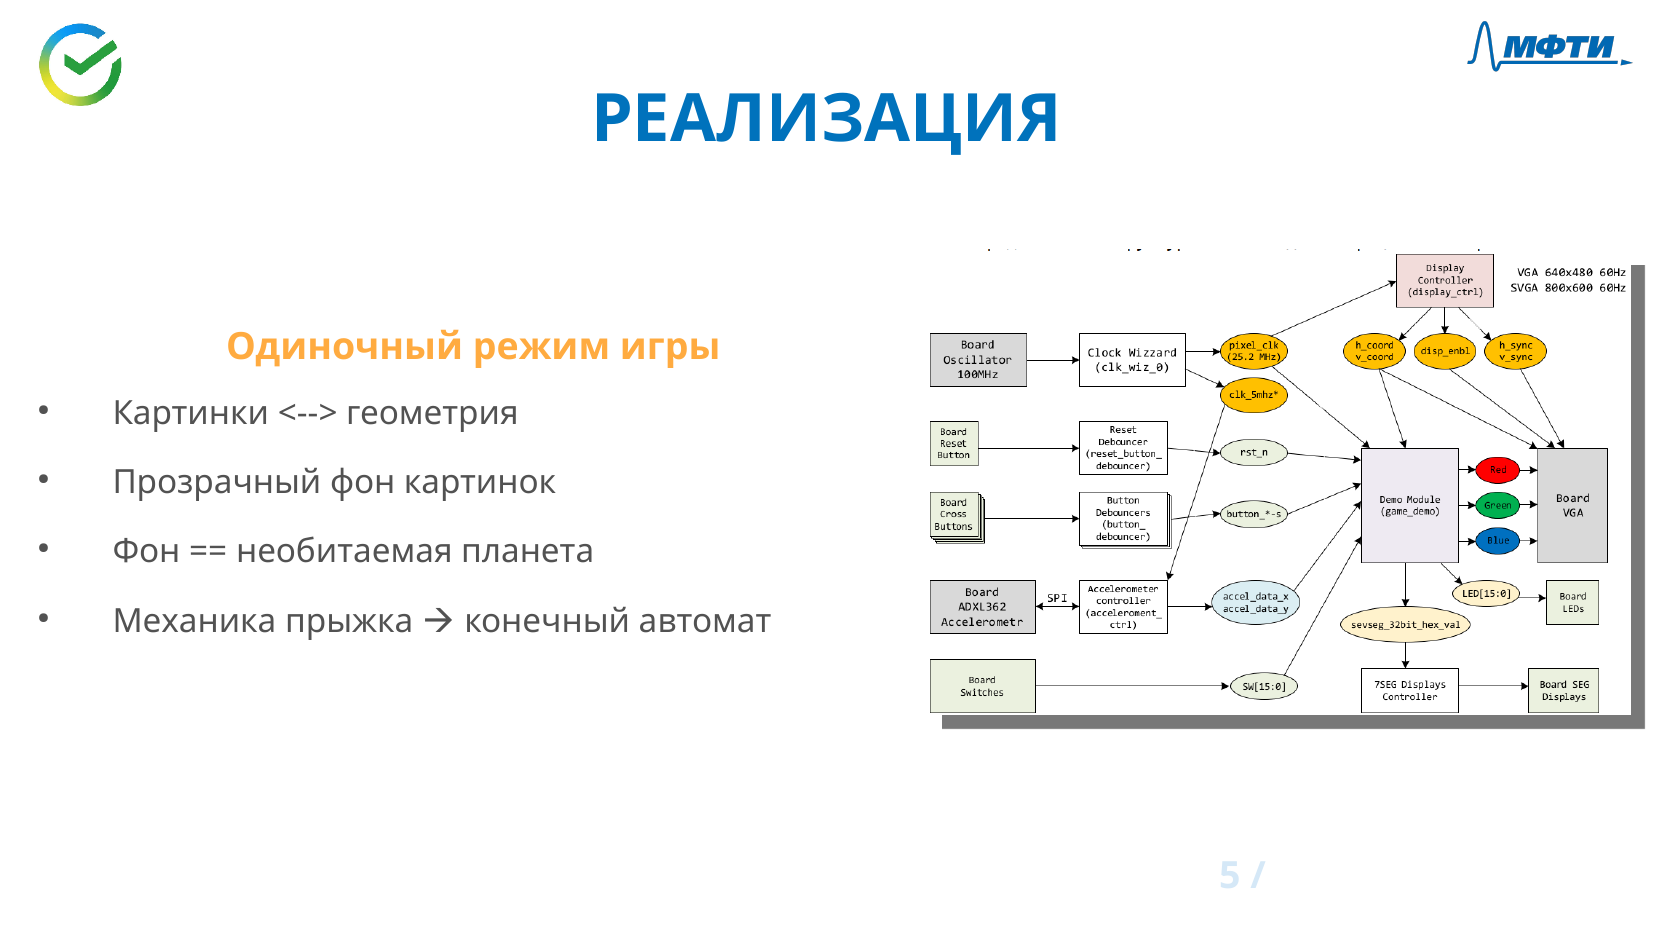

# РЕАЛИЗАЦИЯ
Одиночный режим игры
Картинки <--> геометрия
Прозрачный фон картинок
Фон == необитаемая планета
Механика прыжка  конечный автомат